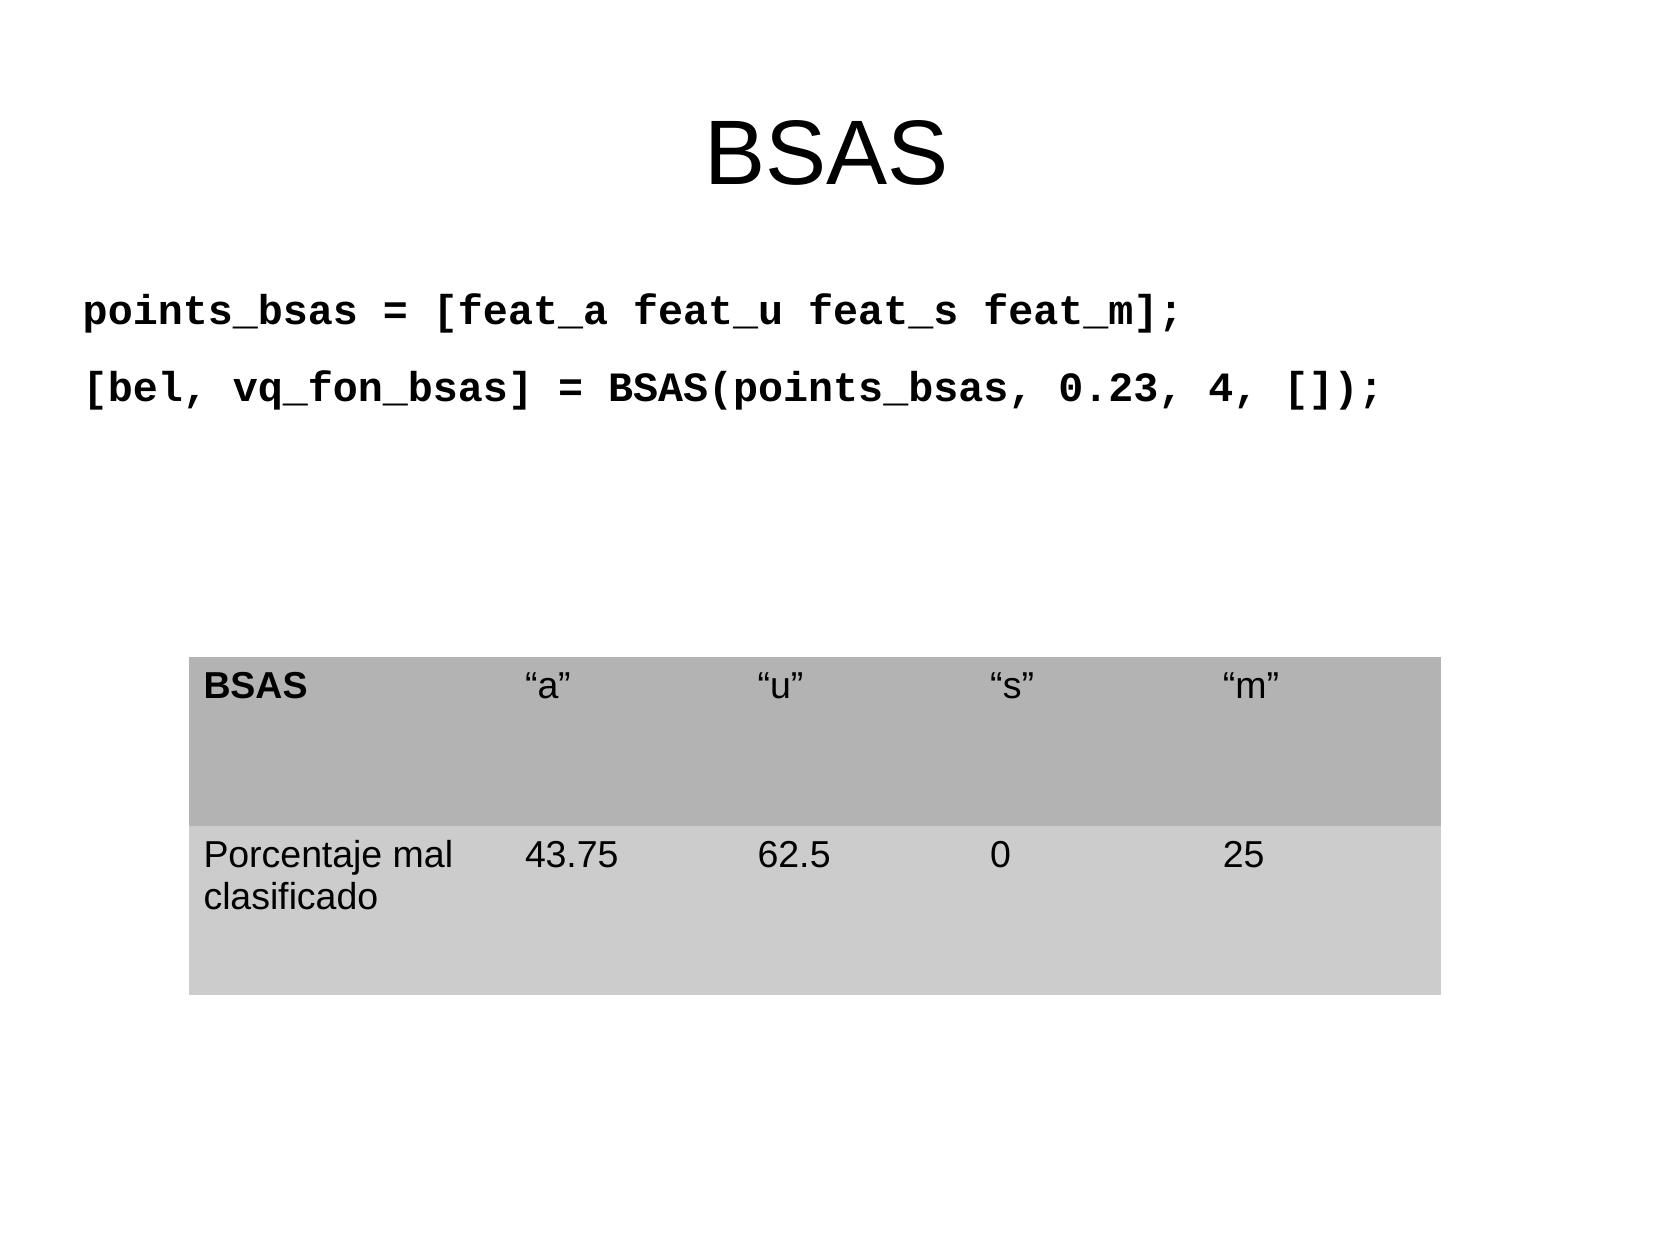

# BSAS
points_bsas = [feat_a feat_u feat_s feat_m];
[bel, vq_fon_bsas] = BSAS(points_bsas, 0.23, 4, []);
| BSAS | “a” | “u” | “s” | “m” |
| --- | --- | --- | --- | --- |
| Porcentaje mal clasificado | 43.75 | 62.5 | 0 | 25 |